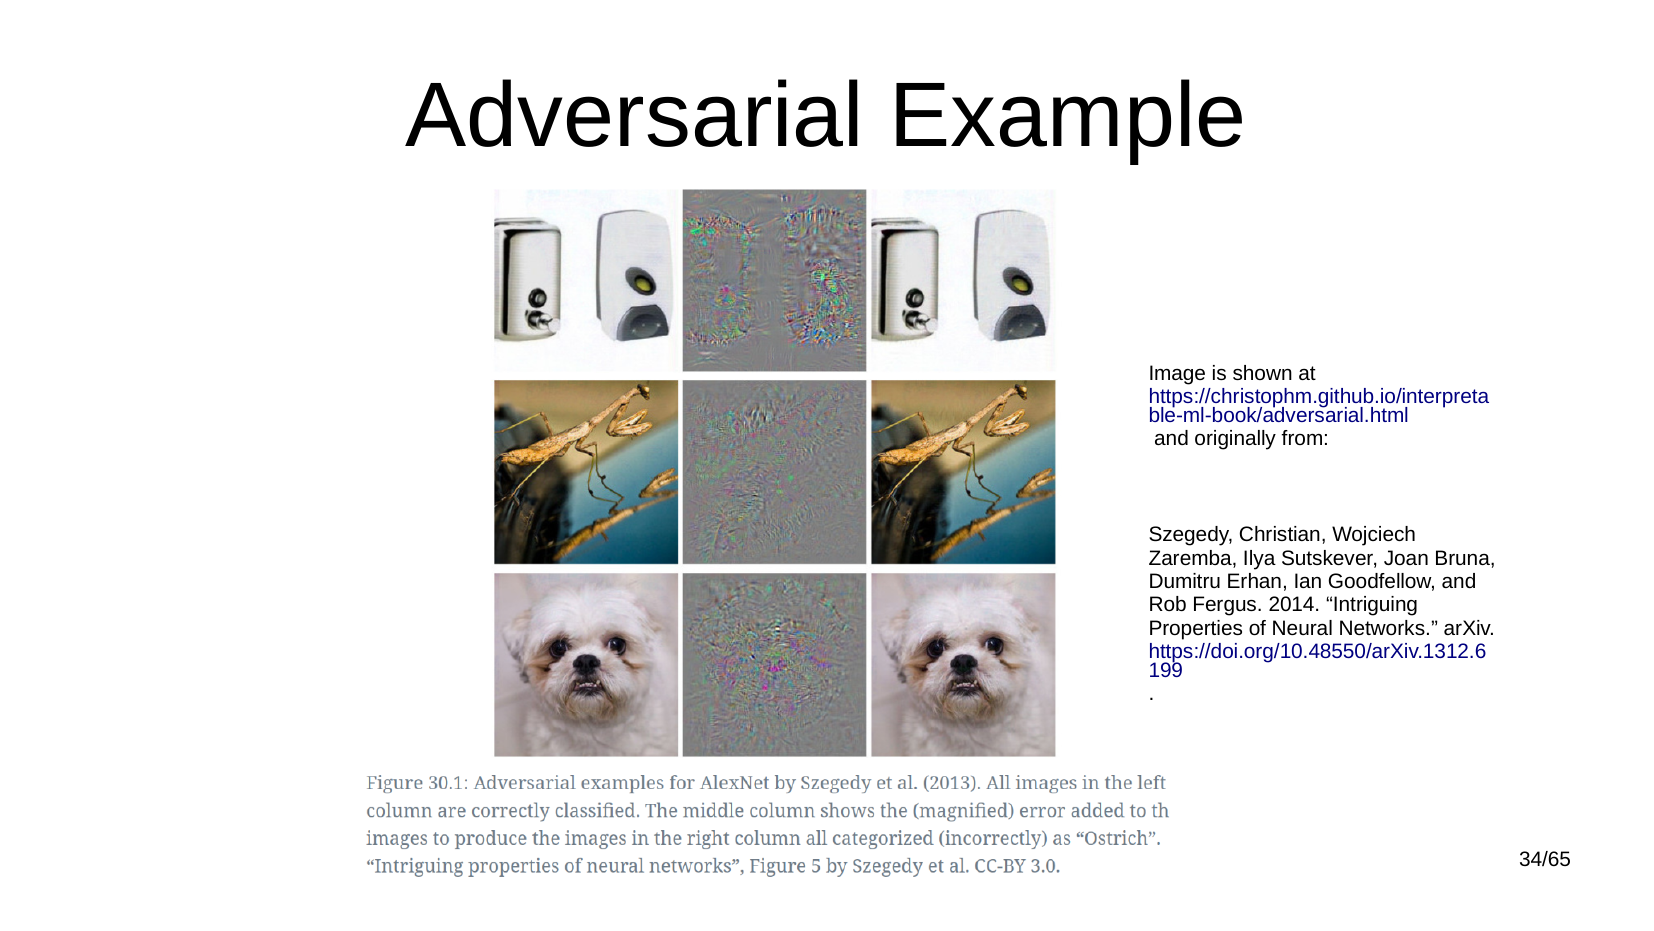

# Adversarial Example
Image is shown at https://christophm.github.io/interpretable-ml-book/adversarial.html and originally from:
Szegedy, Christian, Wojciech Zaremba, Ilya Sutskever, Joan Bruna, Dumitru Erhan, Ian Goodfellow, and Rob Fergus. 2014. “Intriguing Properties of Neural Networks.” arXiv. https://doi.org/10.48550/arXiv.1312.6199.
34